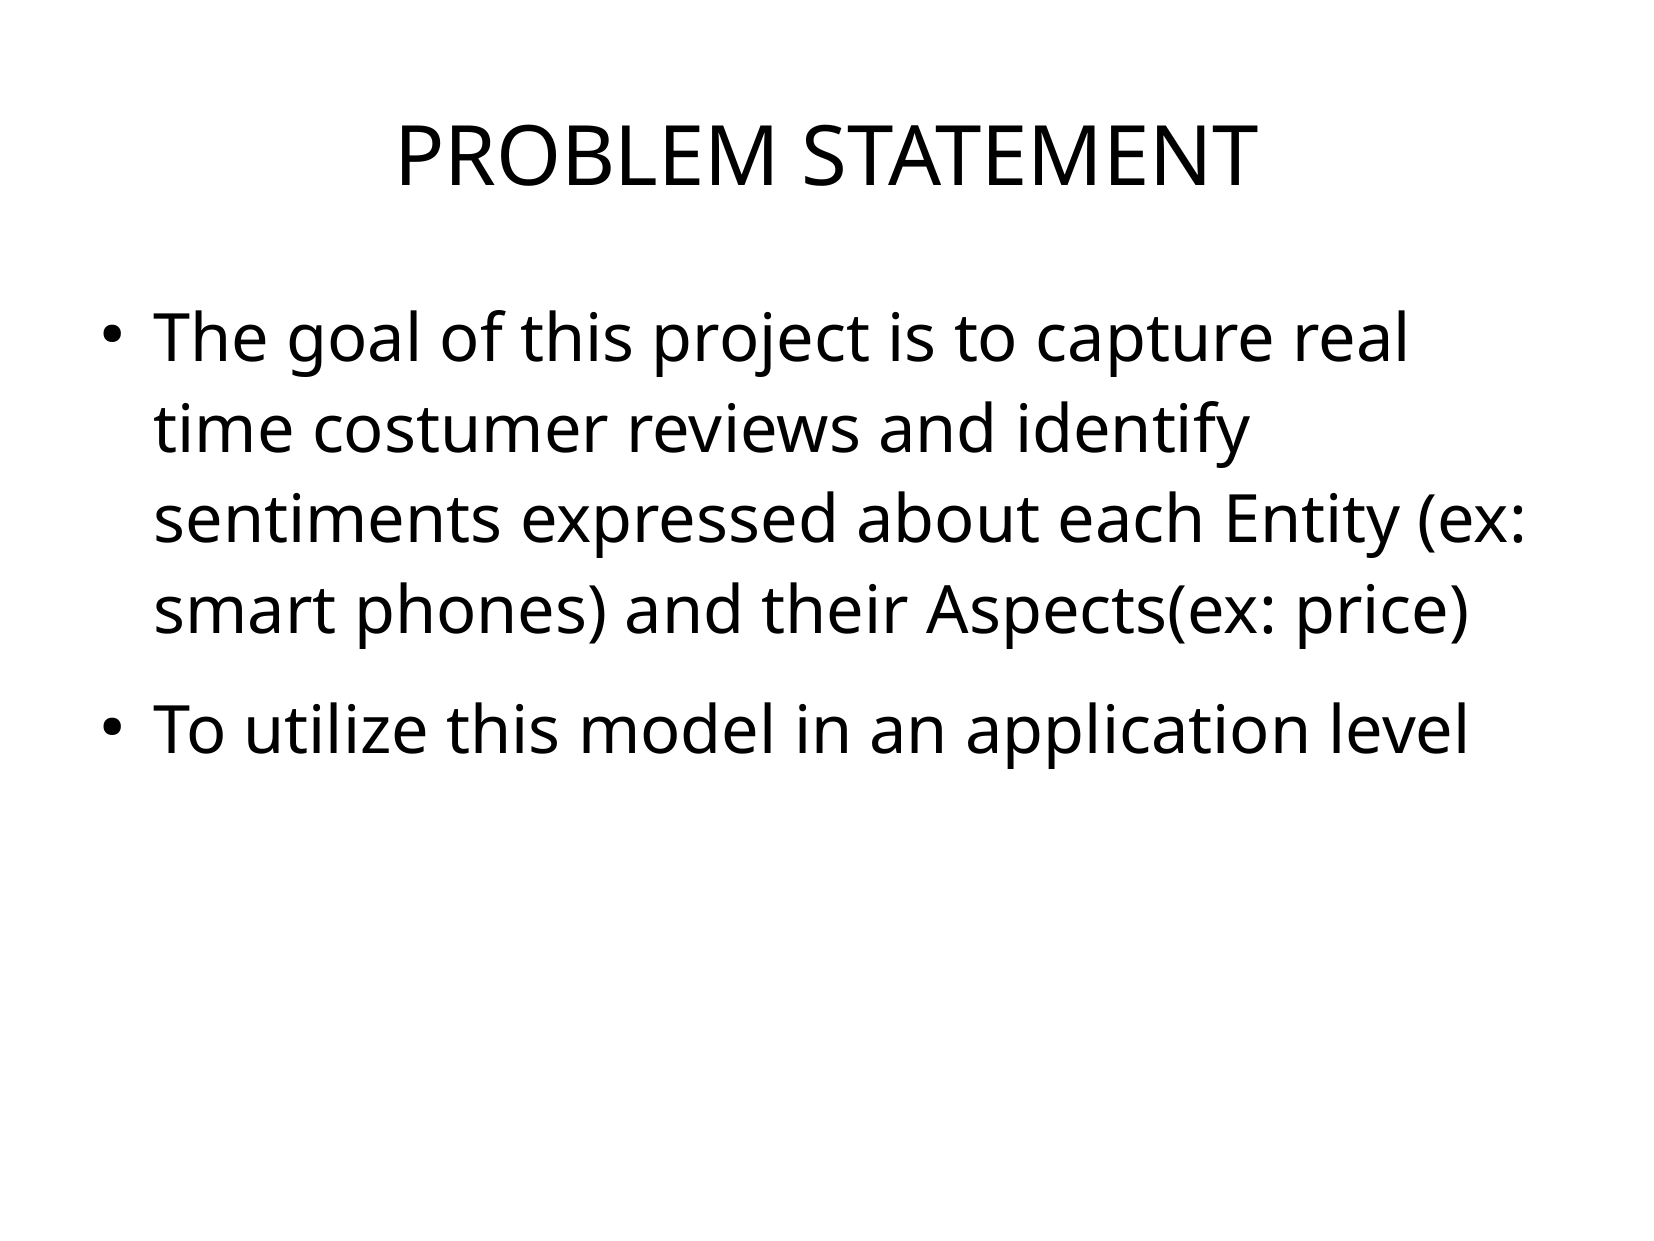

# PROBLEM STATEMENT
The goal of this project is to capture real time costumer reviews and identify sentiments expressed about each Entity (ex: smart phones) and their Aspects(ex: price)
To utilize this model in an application level